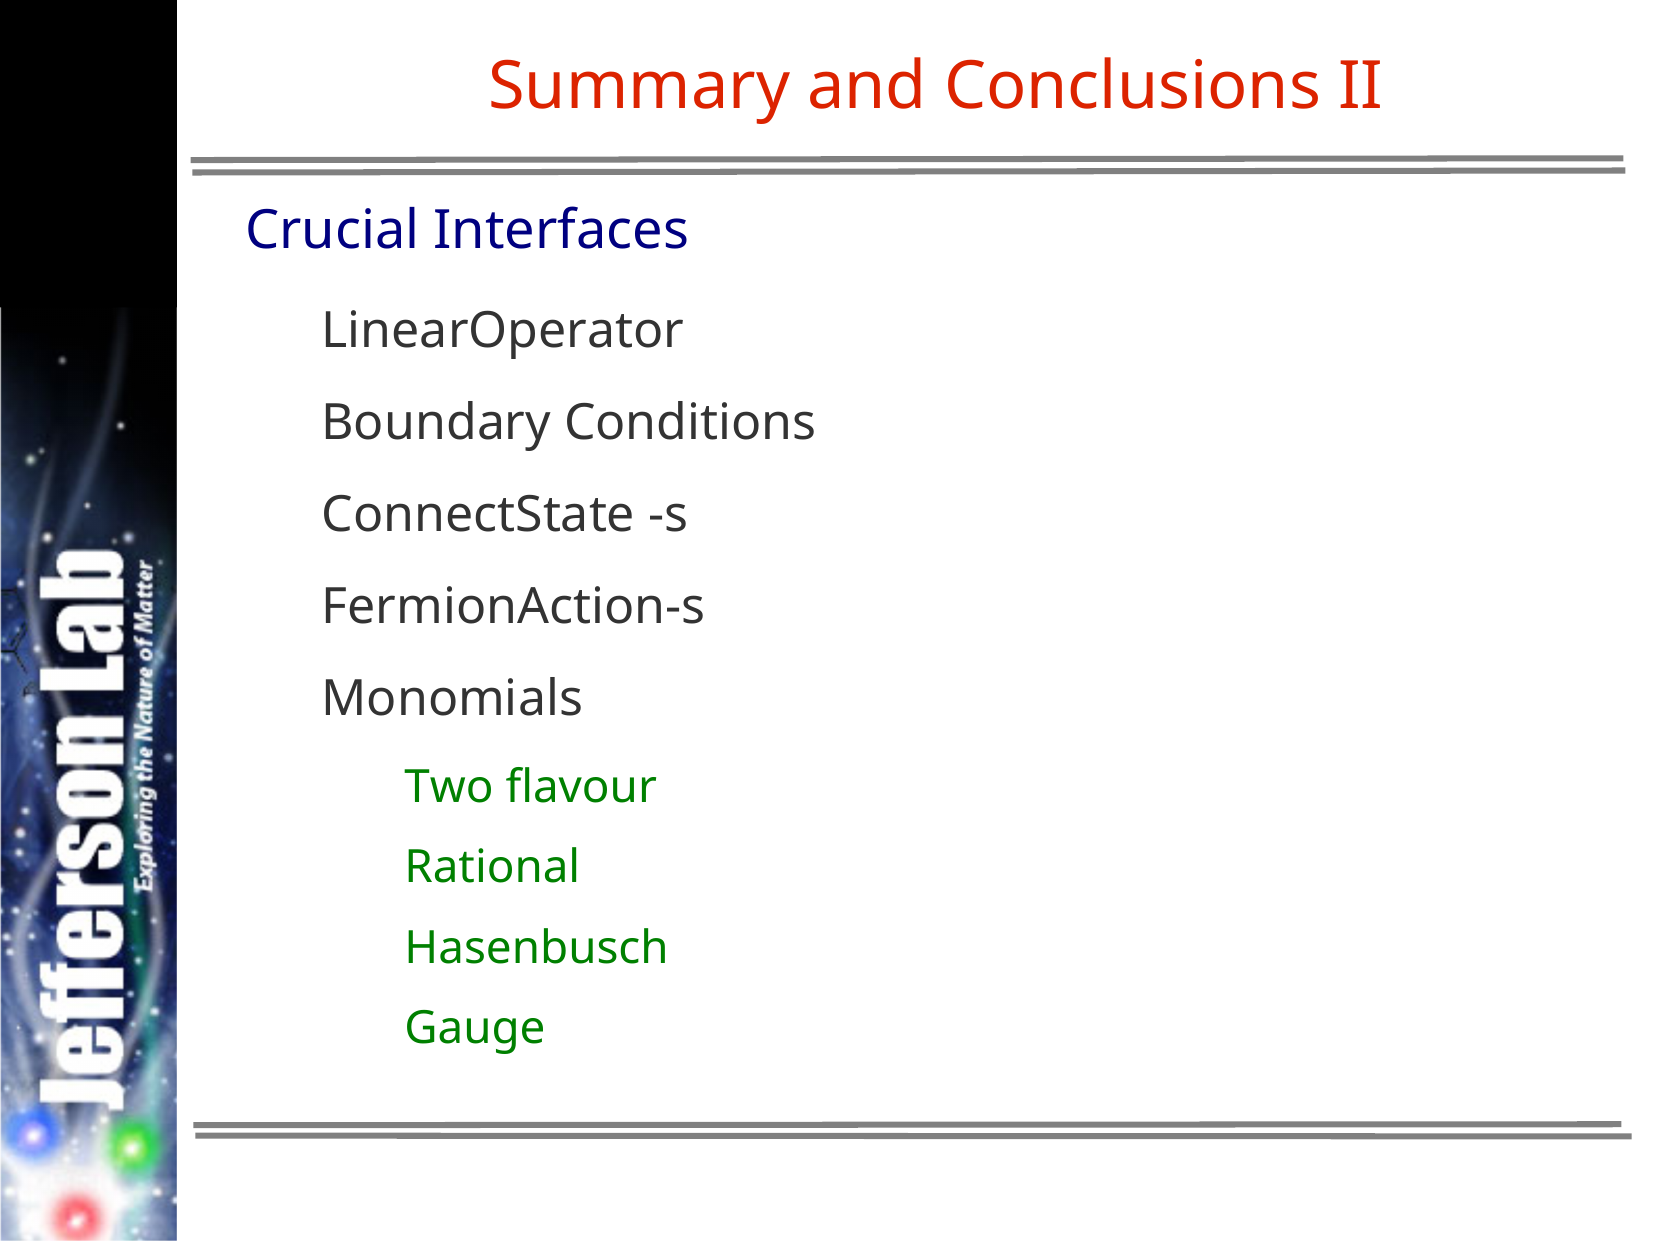

# Summary and Conclusions II
Crucial Interfaces
LinearOperator
Boundary Conditions
ConnectState -s
FermionAction-s
Monomials
Two flavour
Rational
Hasenbusch
Gauge